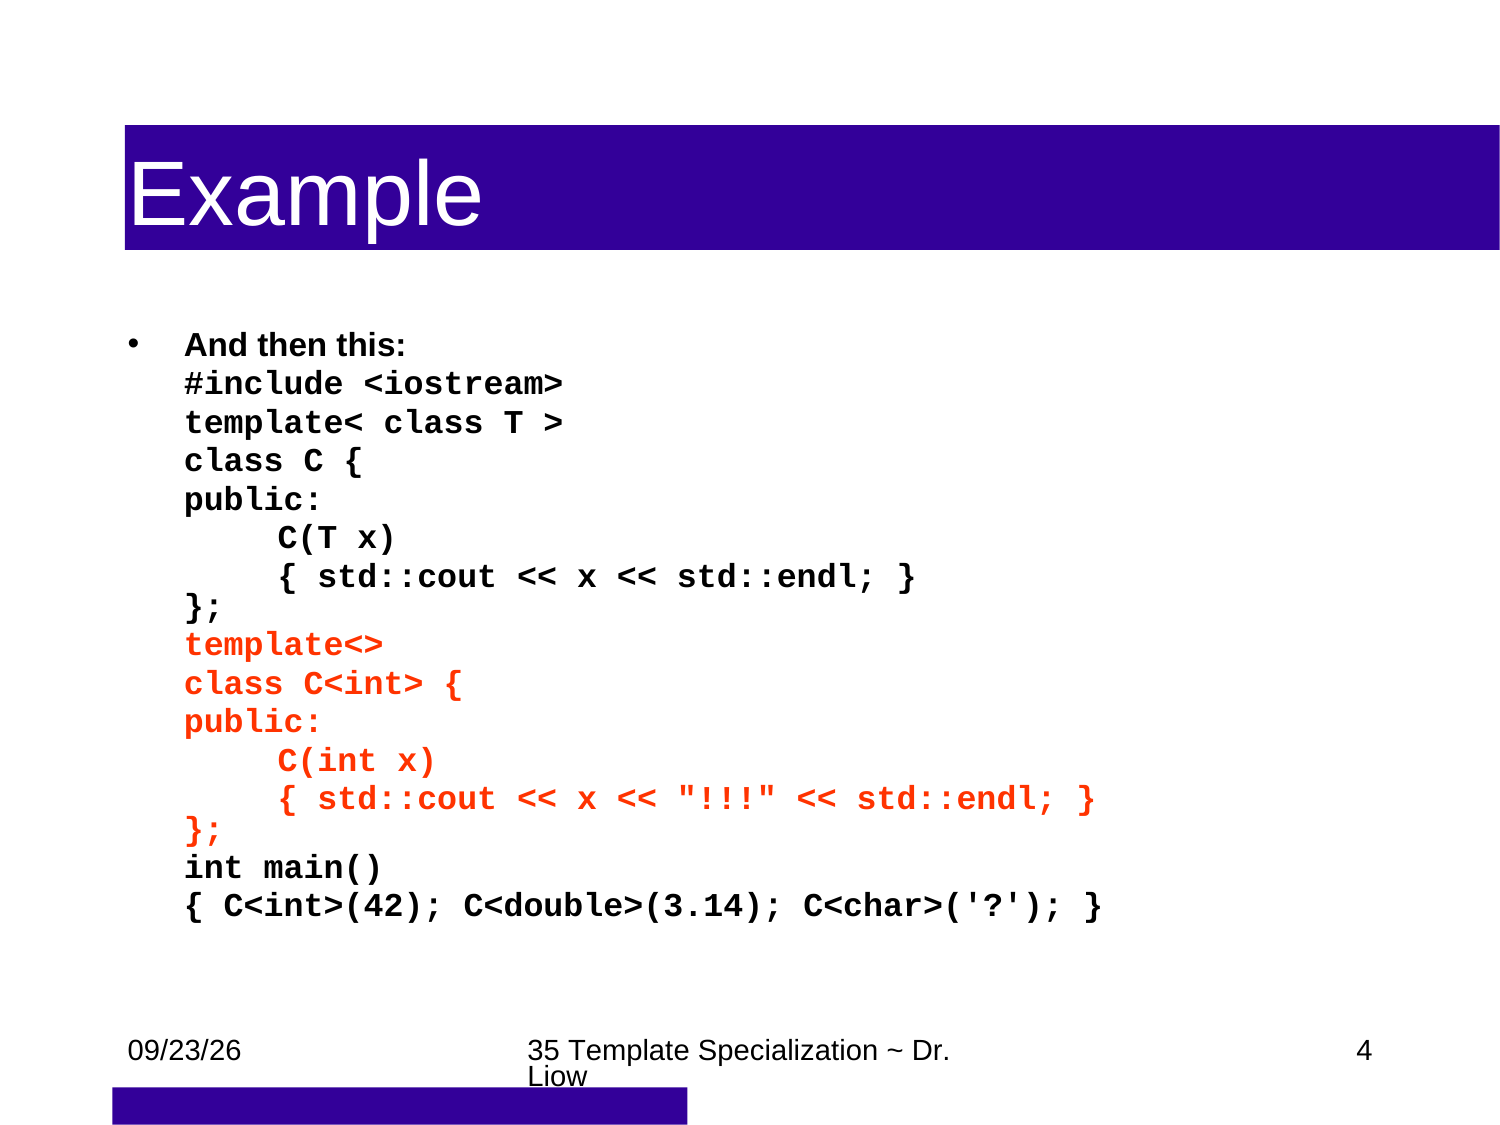

# Example
And then this:
	#include <iostream>
	template< class T >
	class C {
	public:
		C(T x)
		{ std::cout << x << std::endl; }
};
	template<>
	class C<int> {
	public:
		C(int x)
		{ std::cout << x << "!!!" << std::endl; }
};
	int main()
	{ C<int>(42); C<double>(3.14); C<char>('?'); }
35 Template Specialization ~ Dr. Liow
4